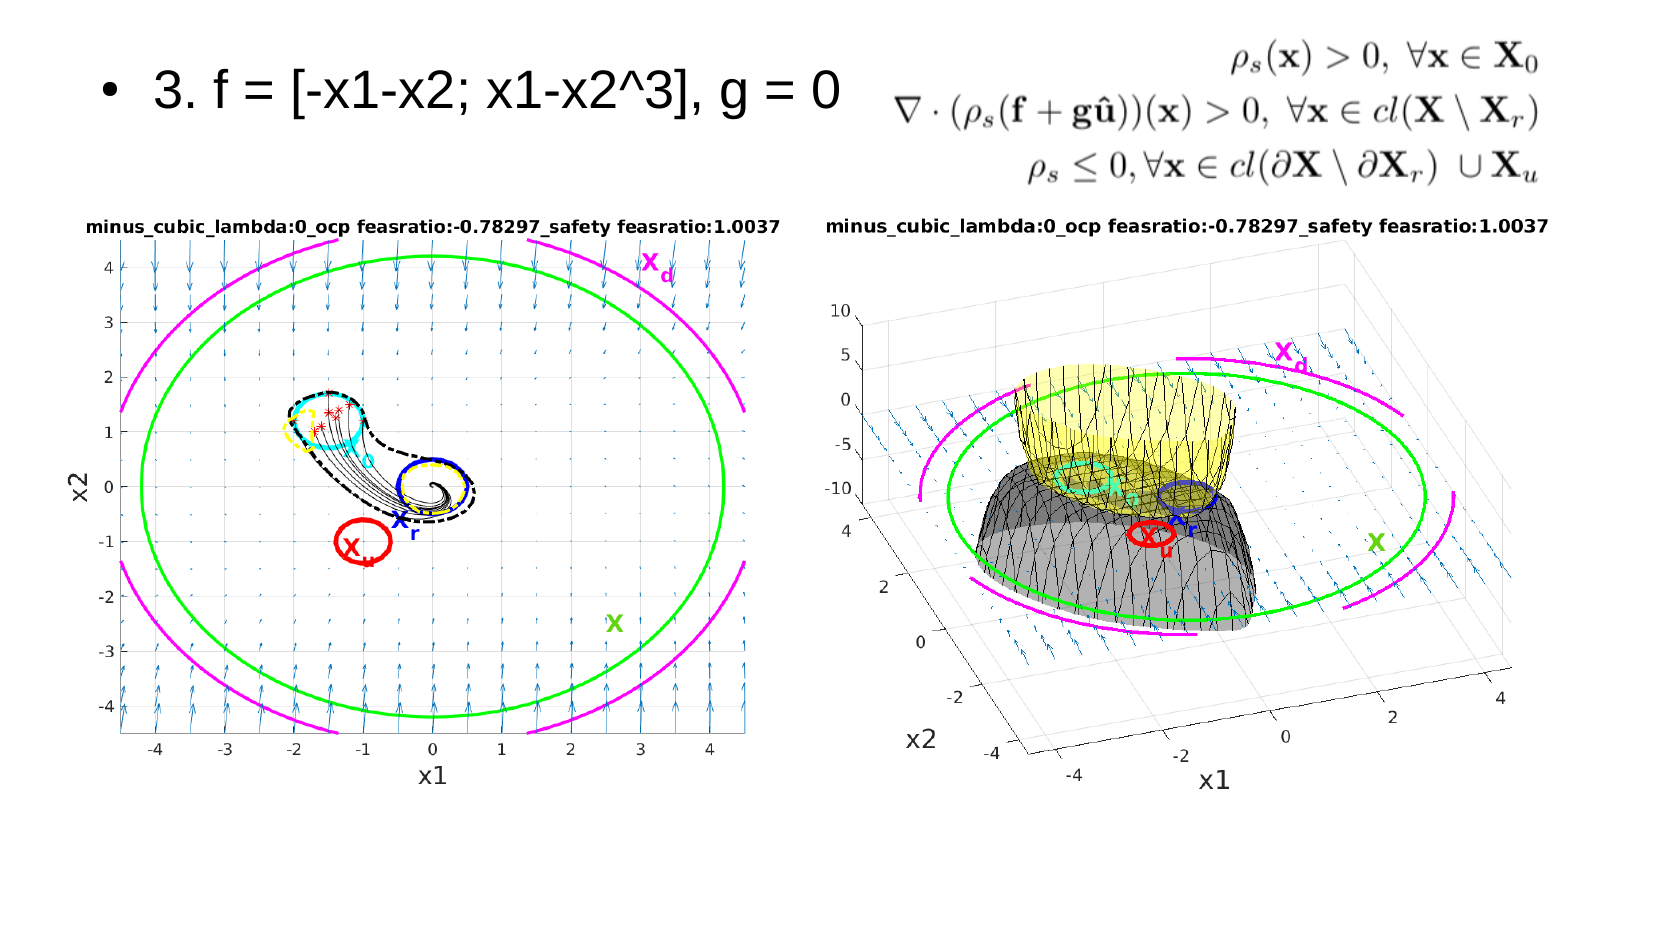

# 3. f = [-x1-x2; x1-x2^3], g = 0